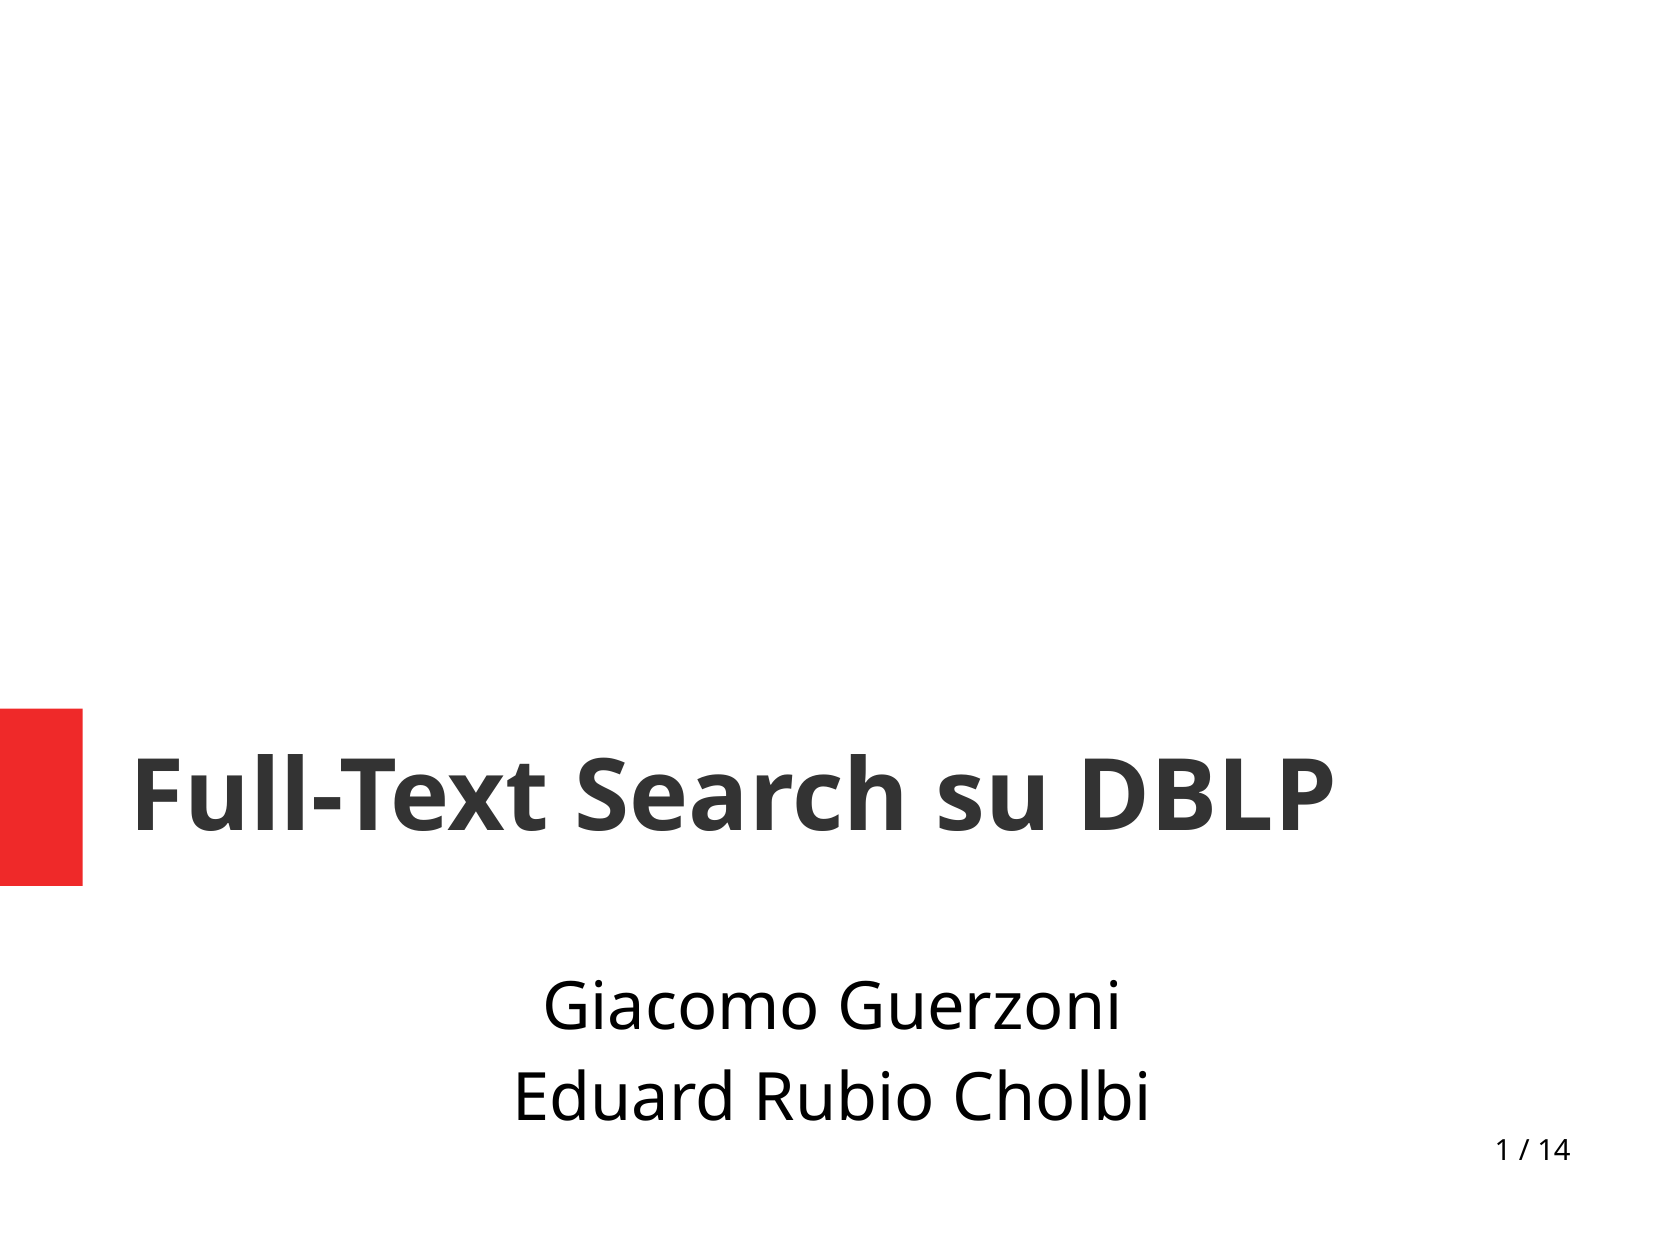

# Full-Text Search su DBLP
Giacomo Guerzoni
Eduard Rubio Cholbi
1